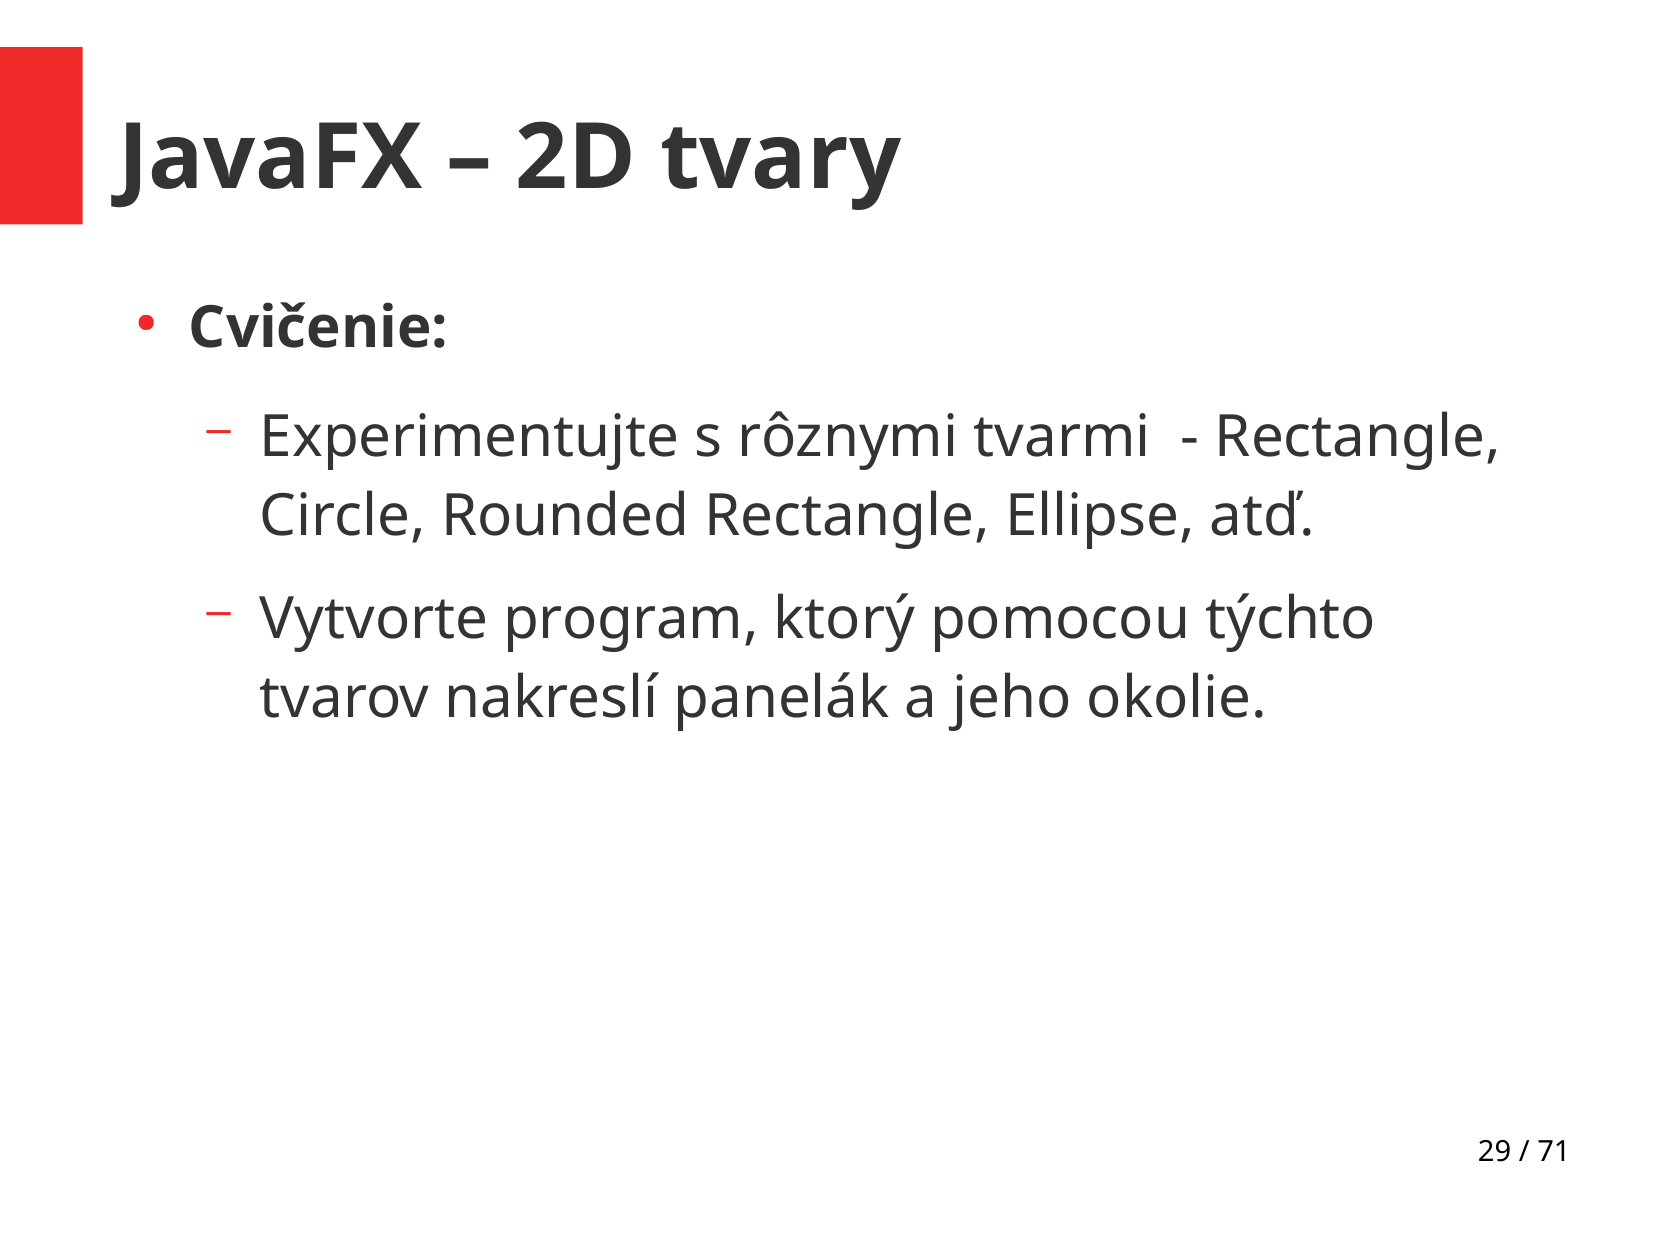

# JavaFX – 2D tvary
Cvičenie:
Experimentujte s rôznymi tvarmi - Rectangle, Circle, Rounded Rectangle, Ellipse, atď.
Vytvorte program, ktorý pomocou týchto tvarov nakreslí panelák a jeho okolie.
29